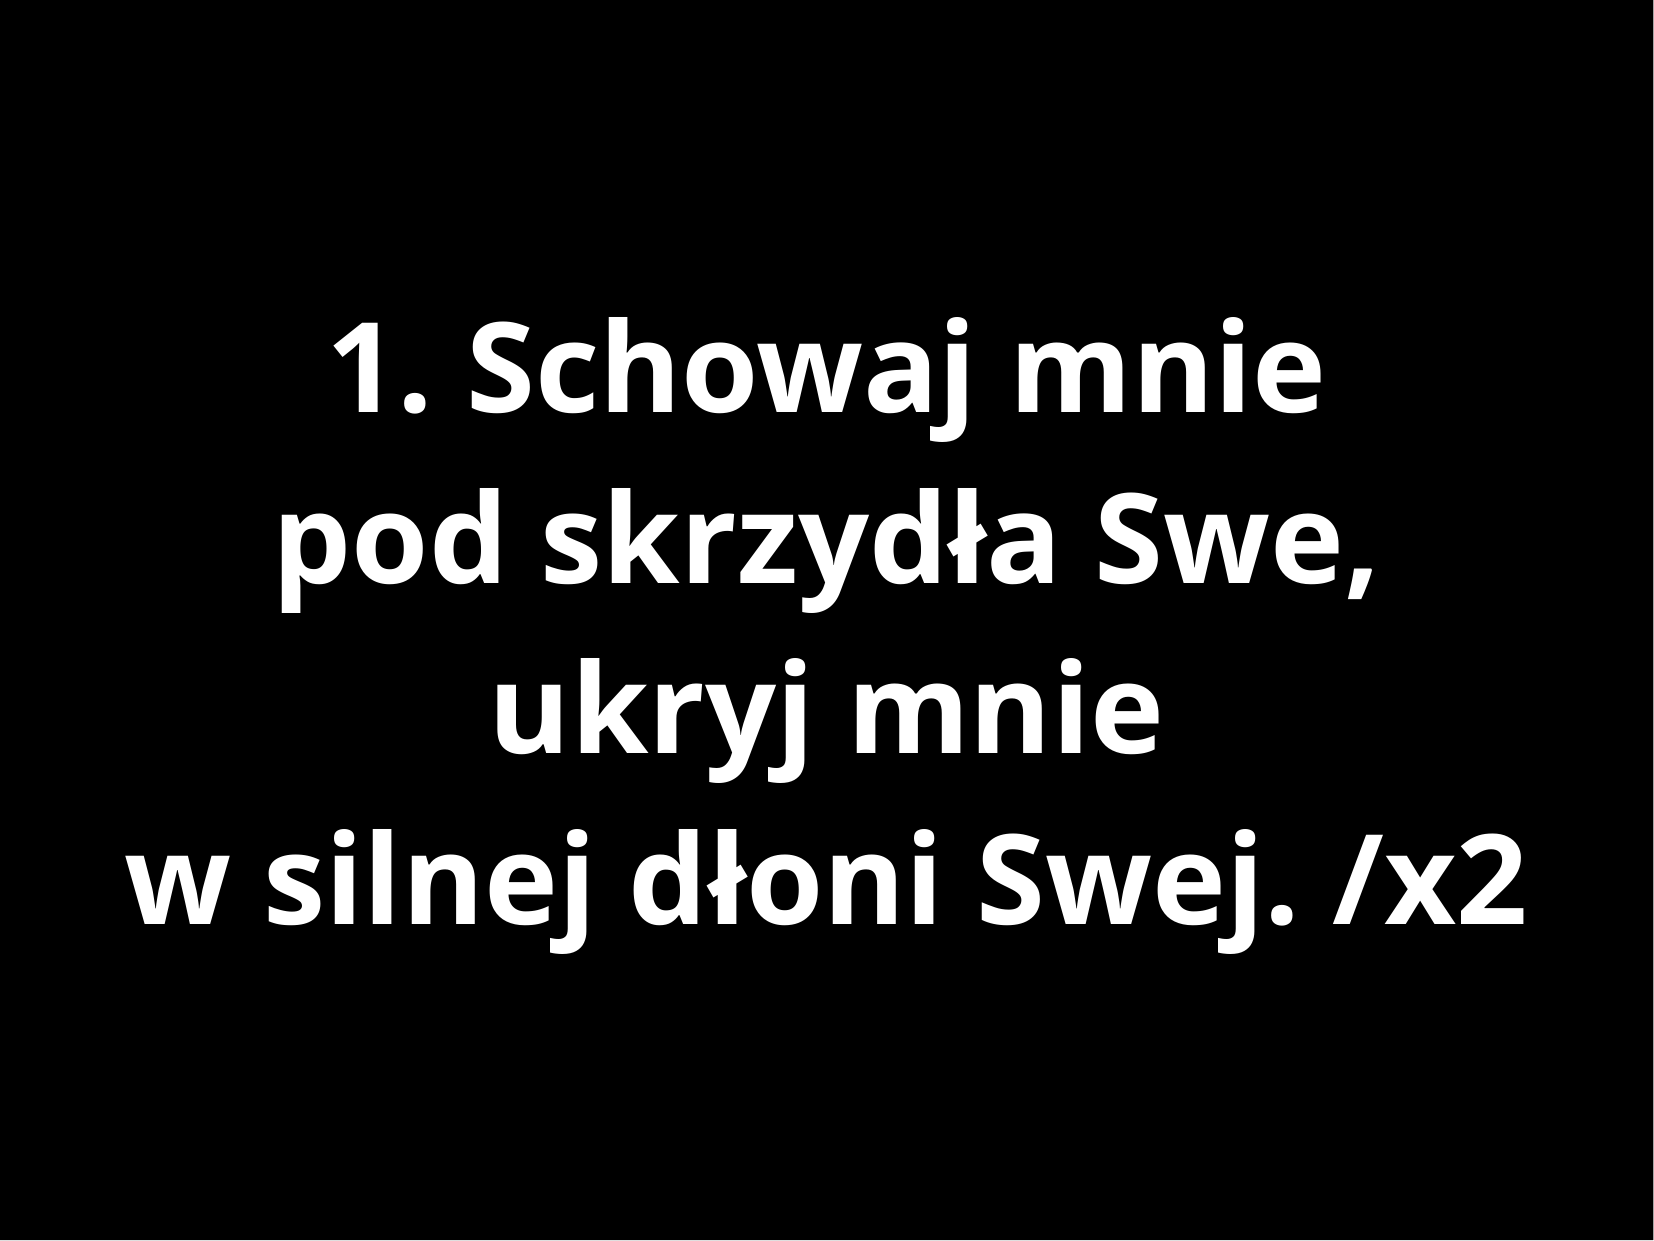

# 1. Schowaj mnie pod skrzydła Swe, ukryj mnie w silnej dłoni Swej. /x2